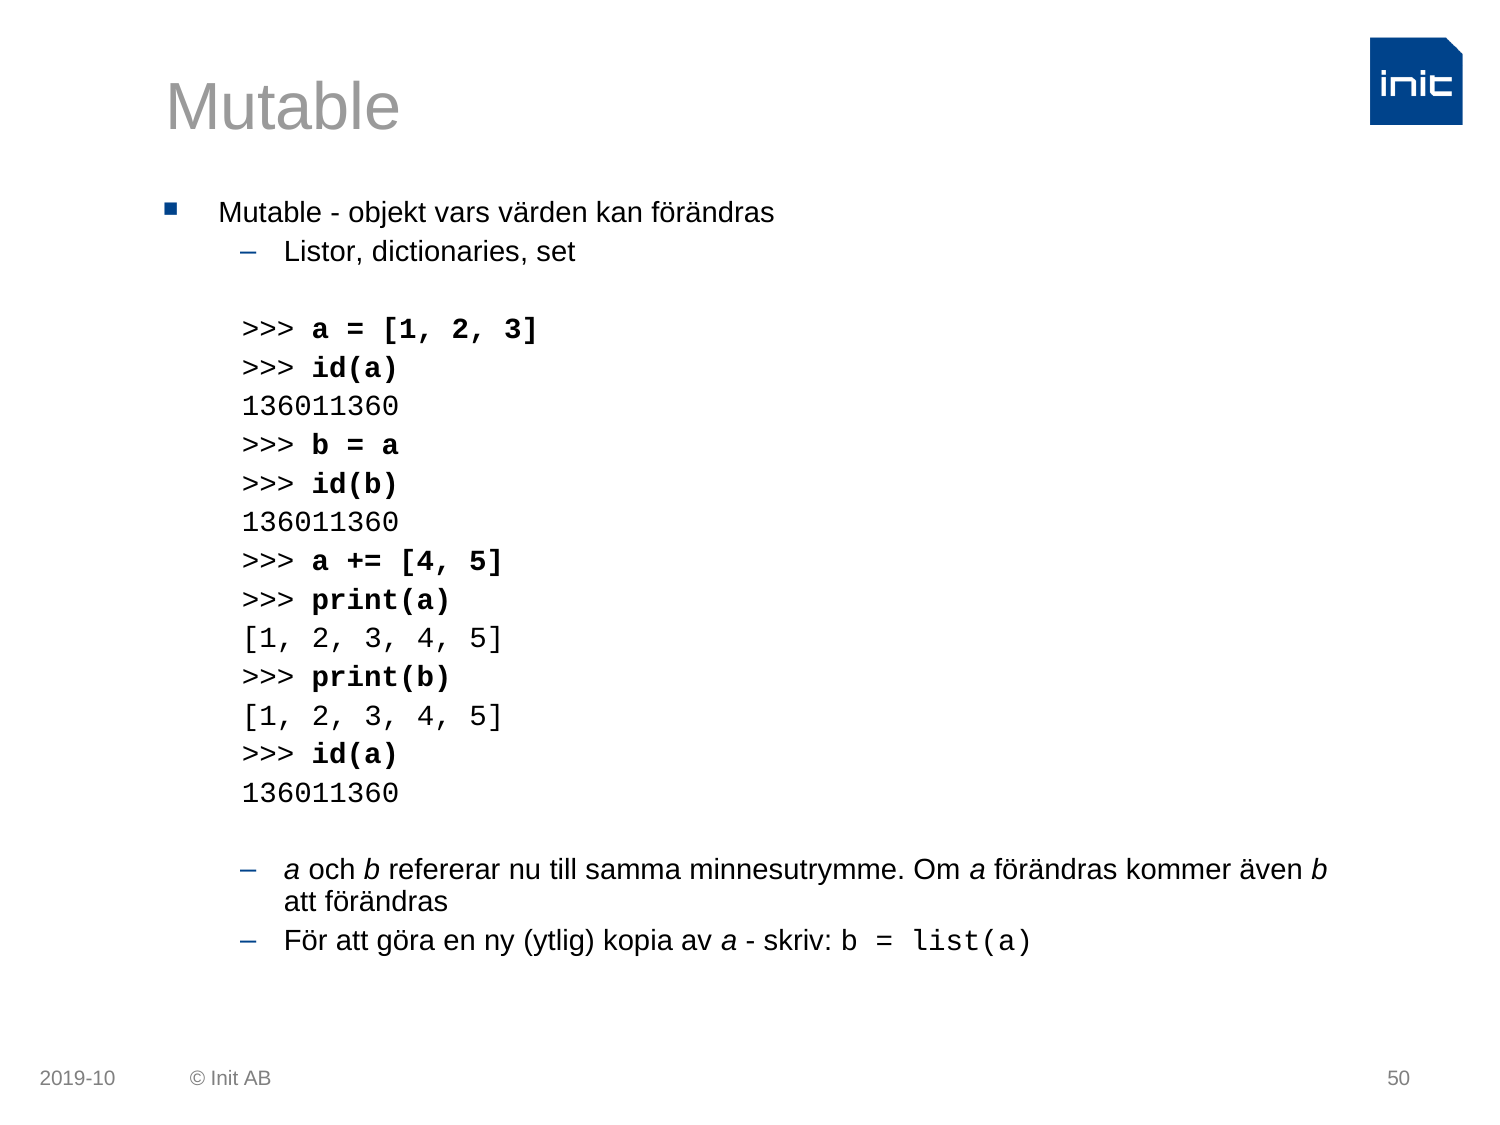

Mutable
Mutable - objekt vars värden kan förändras
Listor, dictionaries, set
>>> a = [1, 2, 3]
>>> id(a)
136011360
>>> b = a
>>> id(b)
136011360
>>> a += [4, 5]
>>> print(a)
[1, 2, 3, 4, 5]
>>> print(b)
[1, 2, 3, 4, 5]
>>> id(a)
136011360
a och b refererar nu till samma minnesutrymme. Om a förändras kommer även b att förändras
För att göra en ny (ytlig) kopia av a - skriv: b = list(a)
2019-10
© Init AB